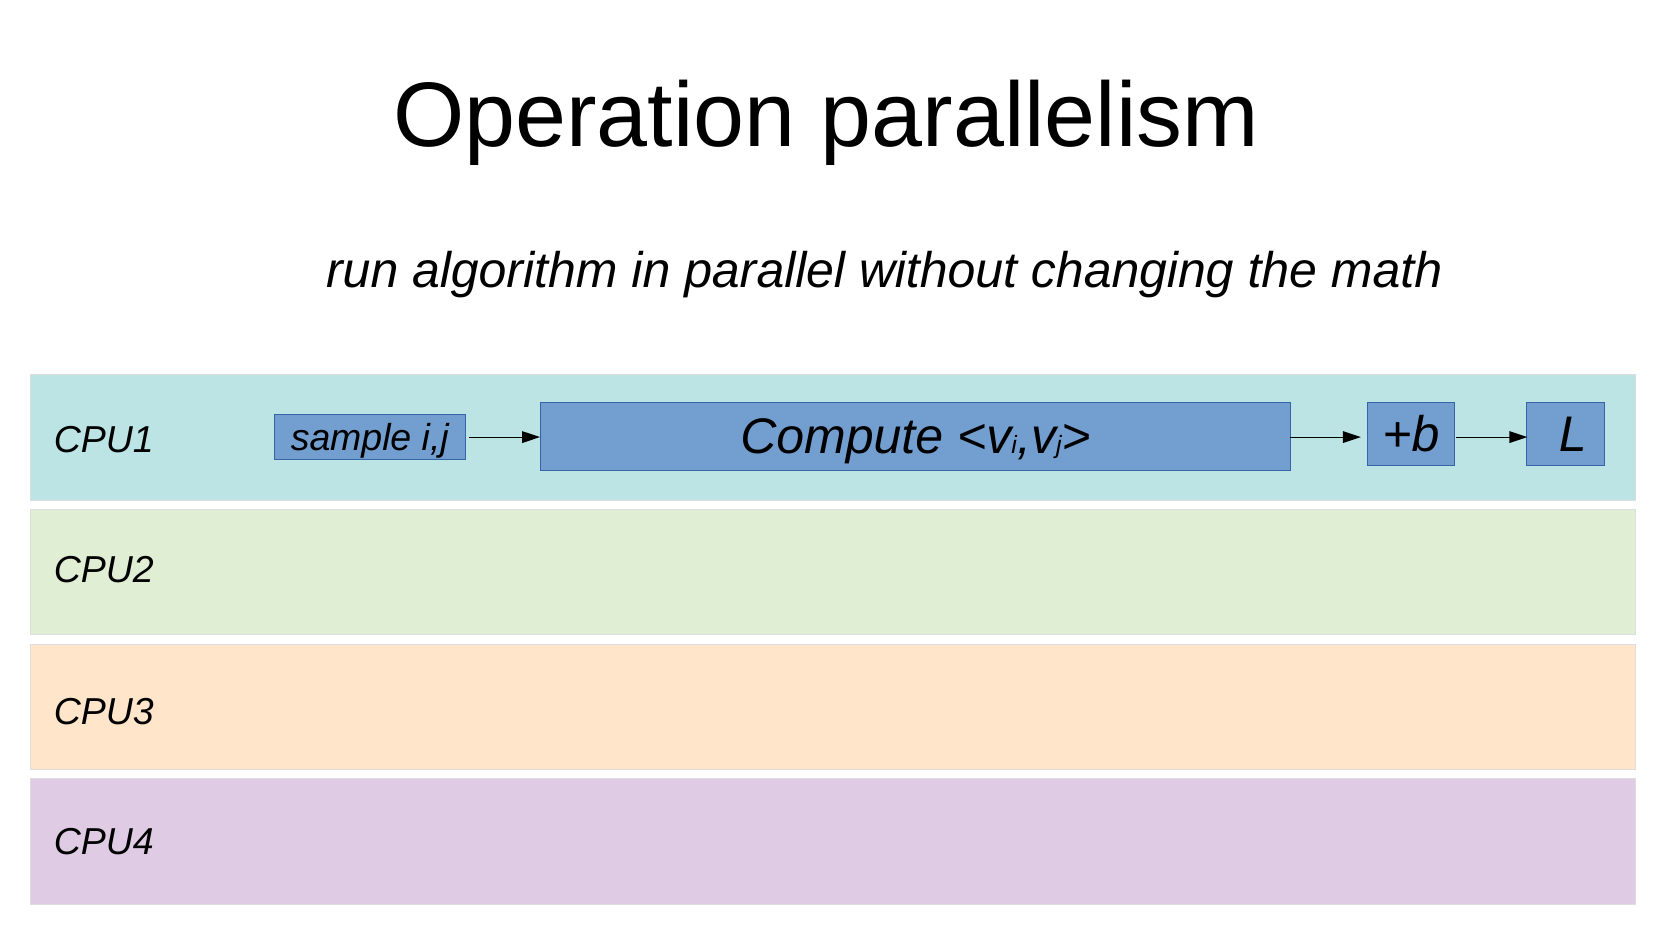

# Operation parallelism
run algorithm in parallel without changing the math
Compute <vi,vj>
+b
 L
CPU1
sample i,j
CPU2
CPU3
CPU4